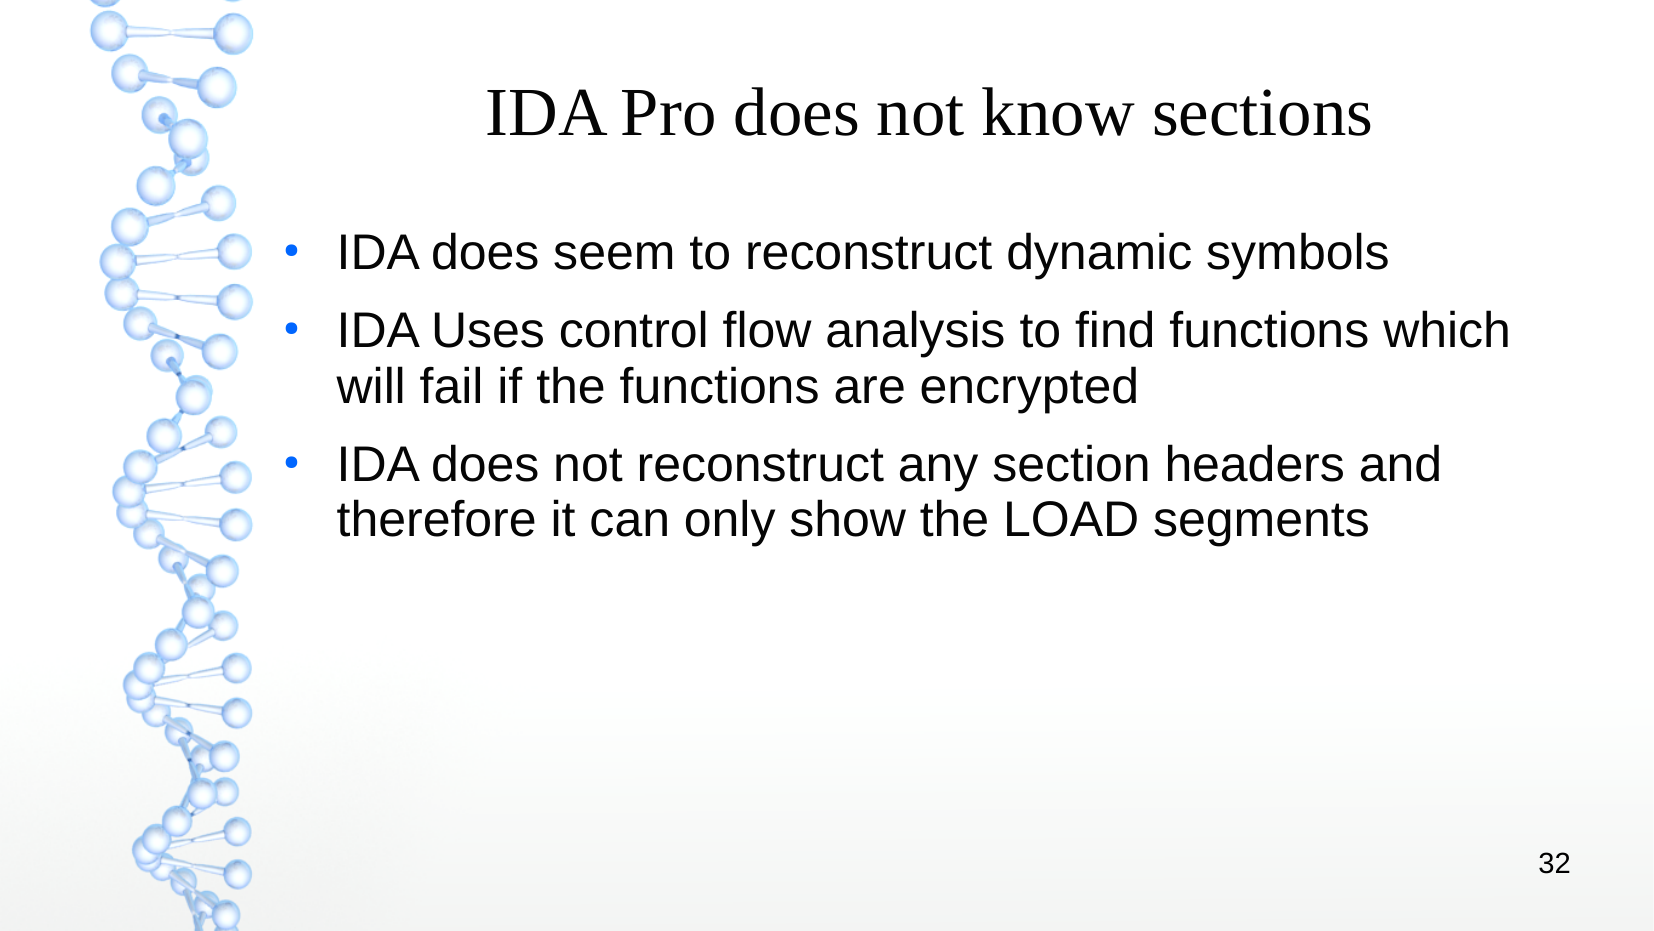

# IDA Pro does not know sections
IDA does seem to reconstruct dynamic symbols
IDA Uses control flow analysis to find functions which will fail if the functions are encrypted
IDA does not reconstruct any section headers and therefore it can only show the LOAD segments
32